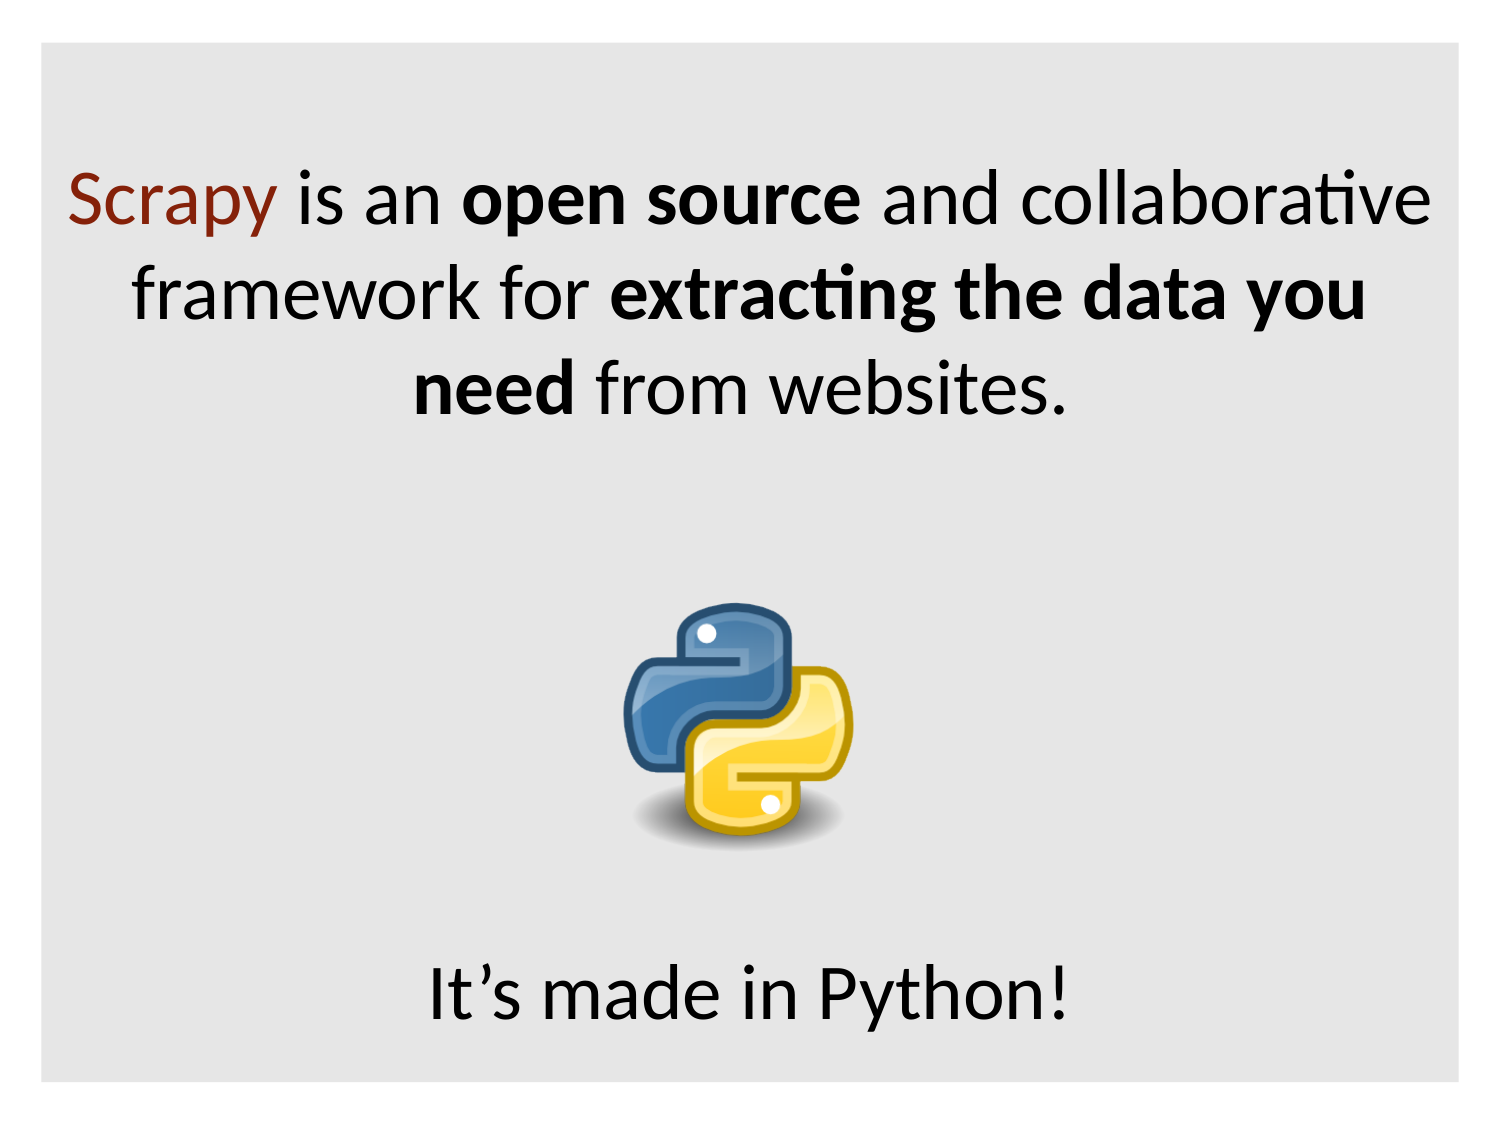

Scrapy is an open source and collaborative framework for extracting the data you need from websites.
It’s made in Python!